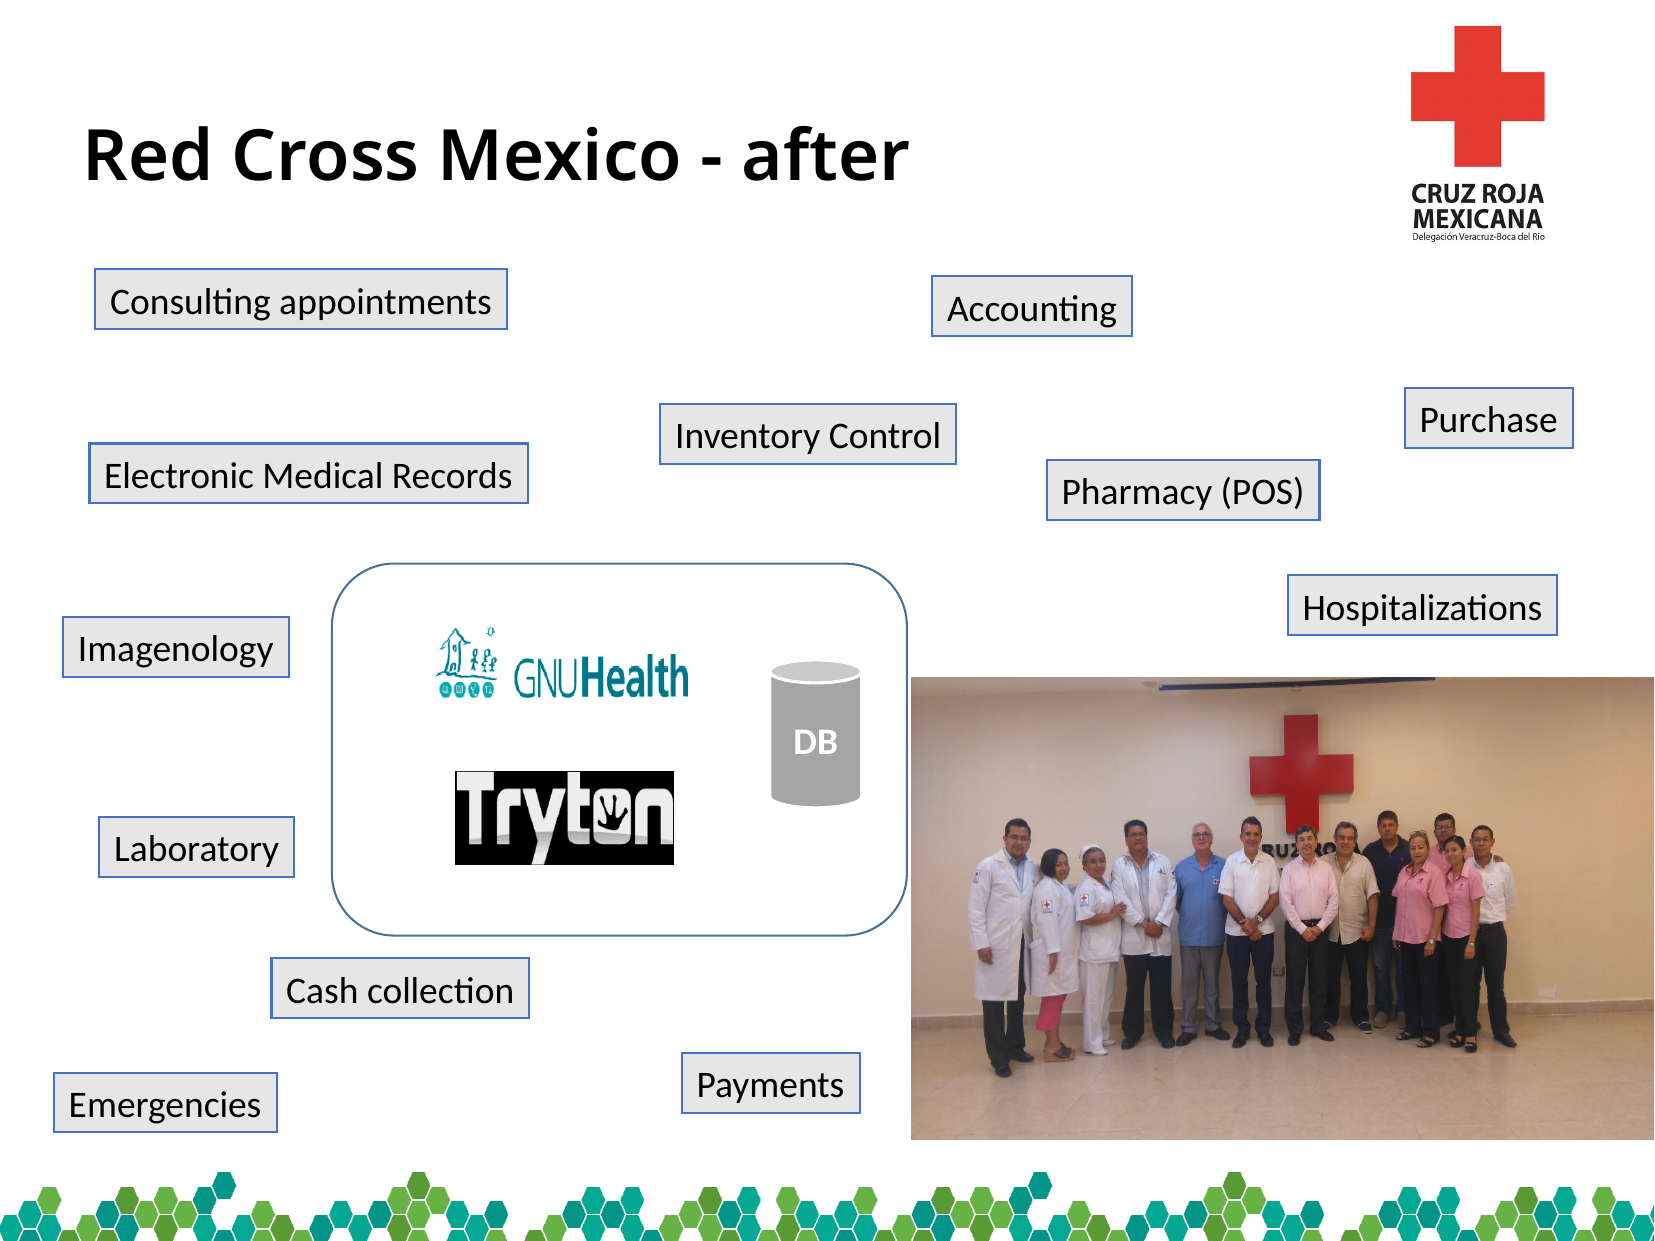

# Red Cross Mexico - after
Consulting appointments
Accounting
Surgeries
Purchase
Inventory Control
Electronic Medical Records
Pharmacy (POS)
DB
Hospitalizations
Imagenology
Laboratory
Cash collection
Payments
Emergencies